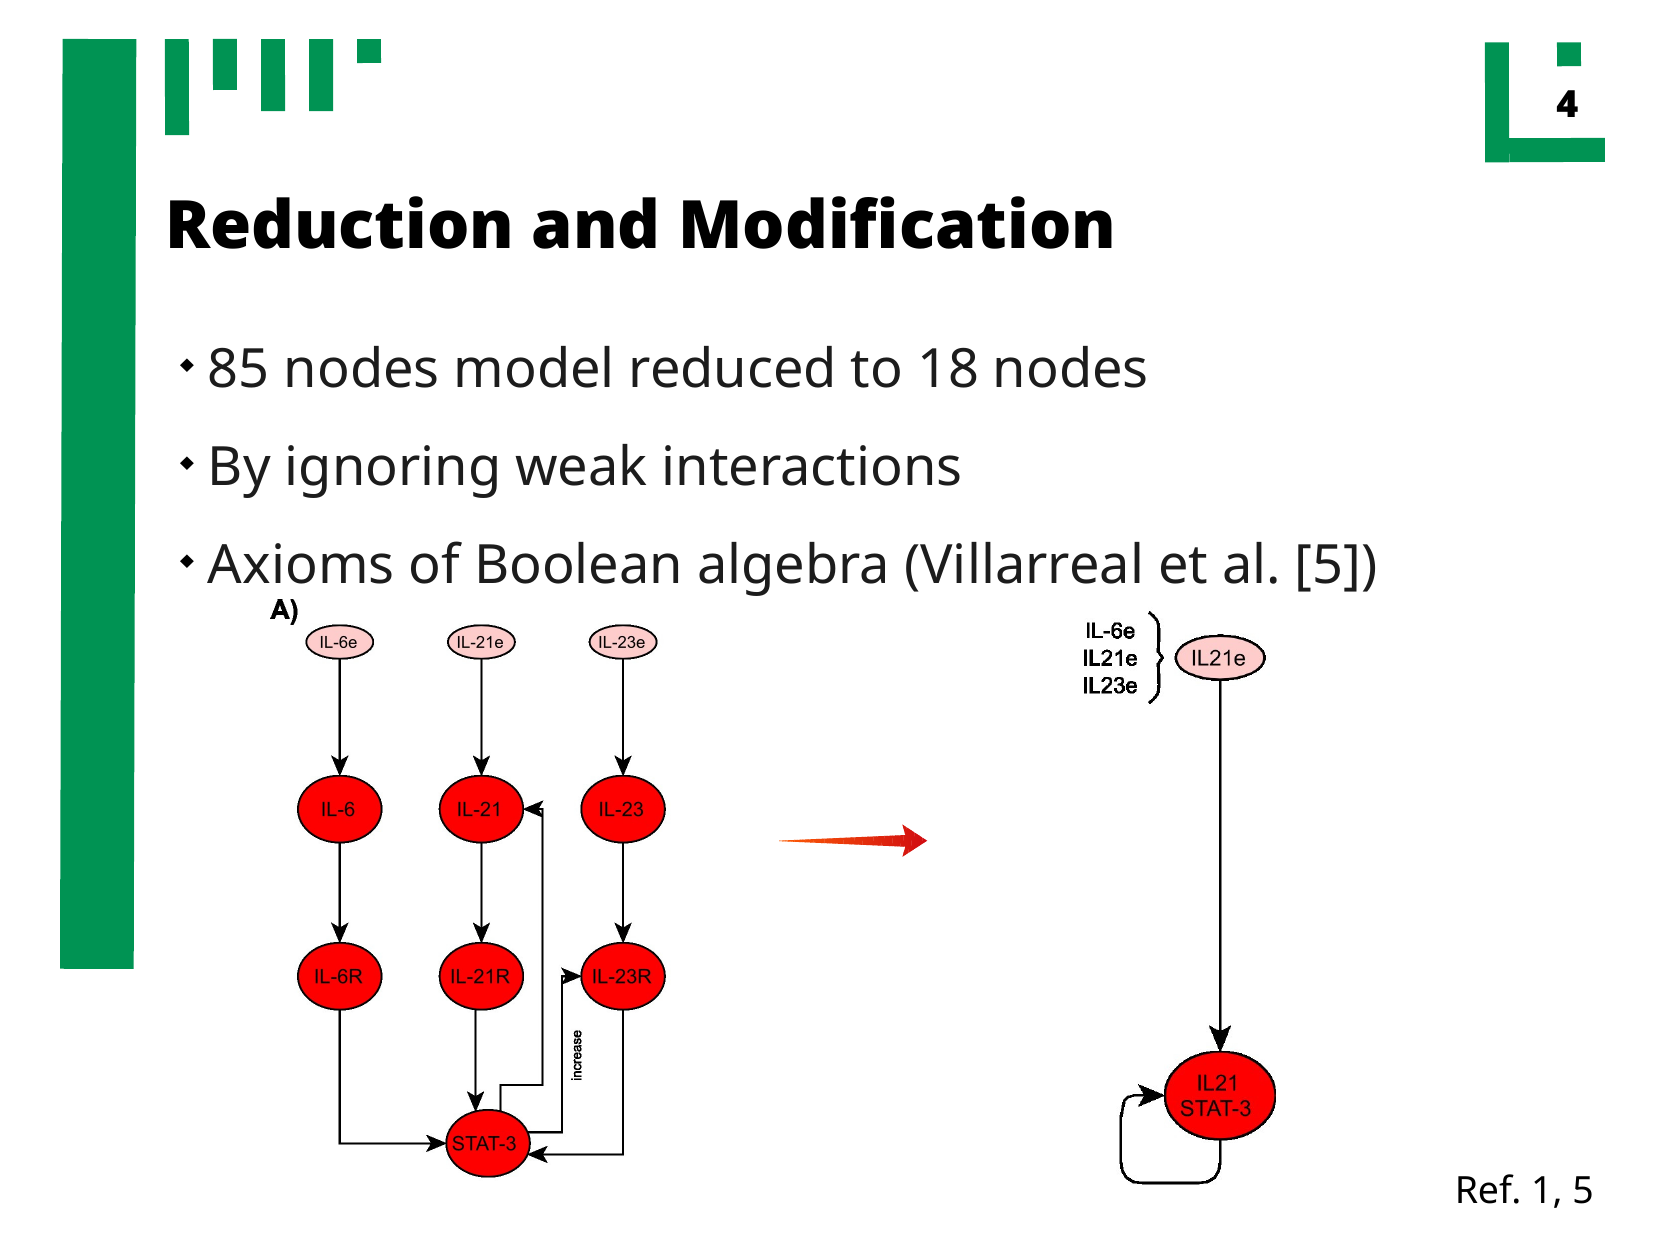

# Reduction and Modification
 85 nodes model reduced to 18 nodes
 By ignoring weak interactions
 Axioms of Boolean algebra (Villarreal et al. [5])
Ref. 1, 5